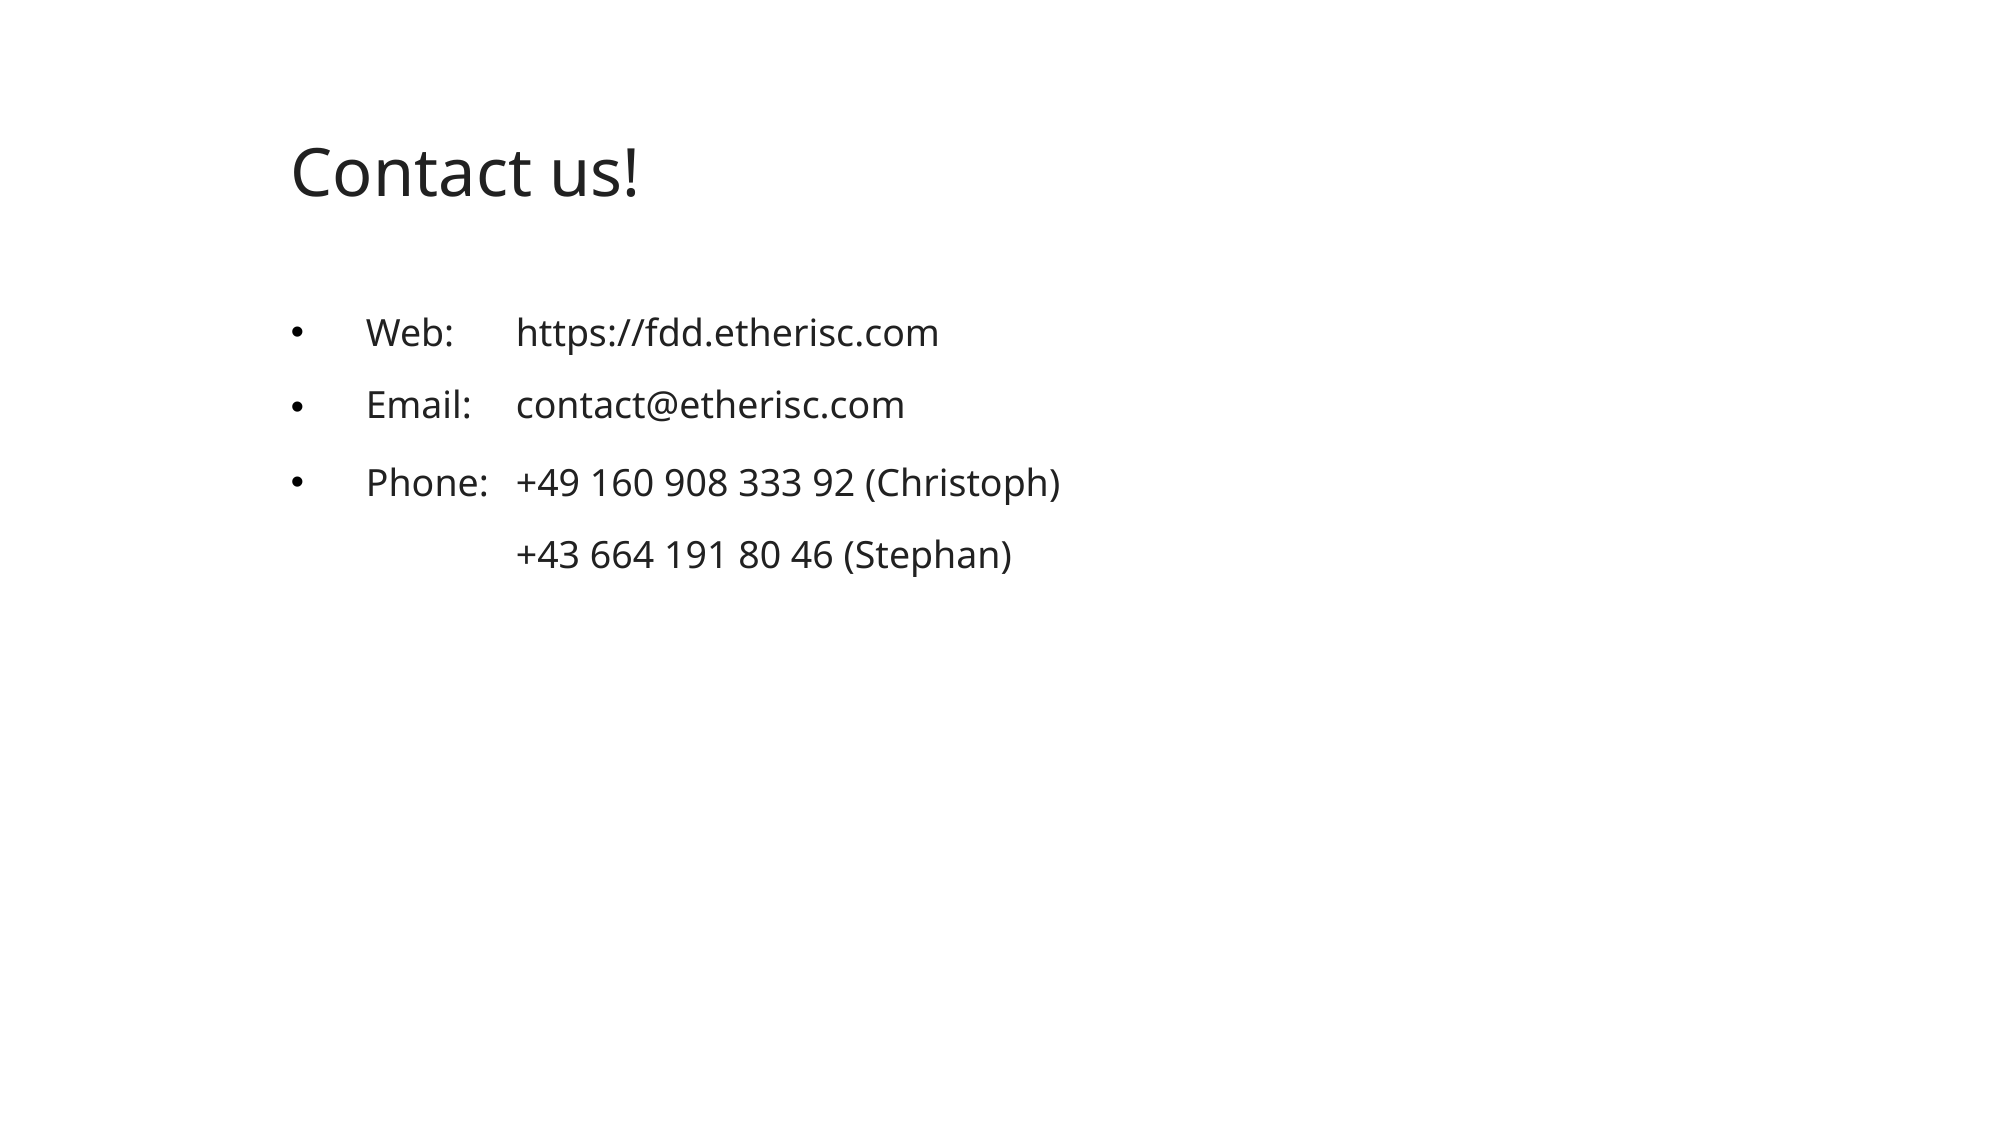

Contact us!
Web: 	https://fdd.etherisc.com
Email: 	contact@etherisc.com
Phone:	+49 160 908 333 92 (Christoph)
+43 664 191 80 46 (Stephan)